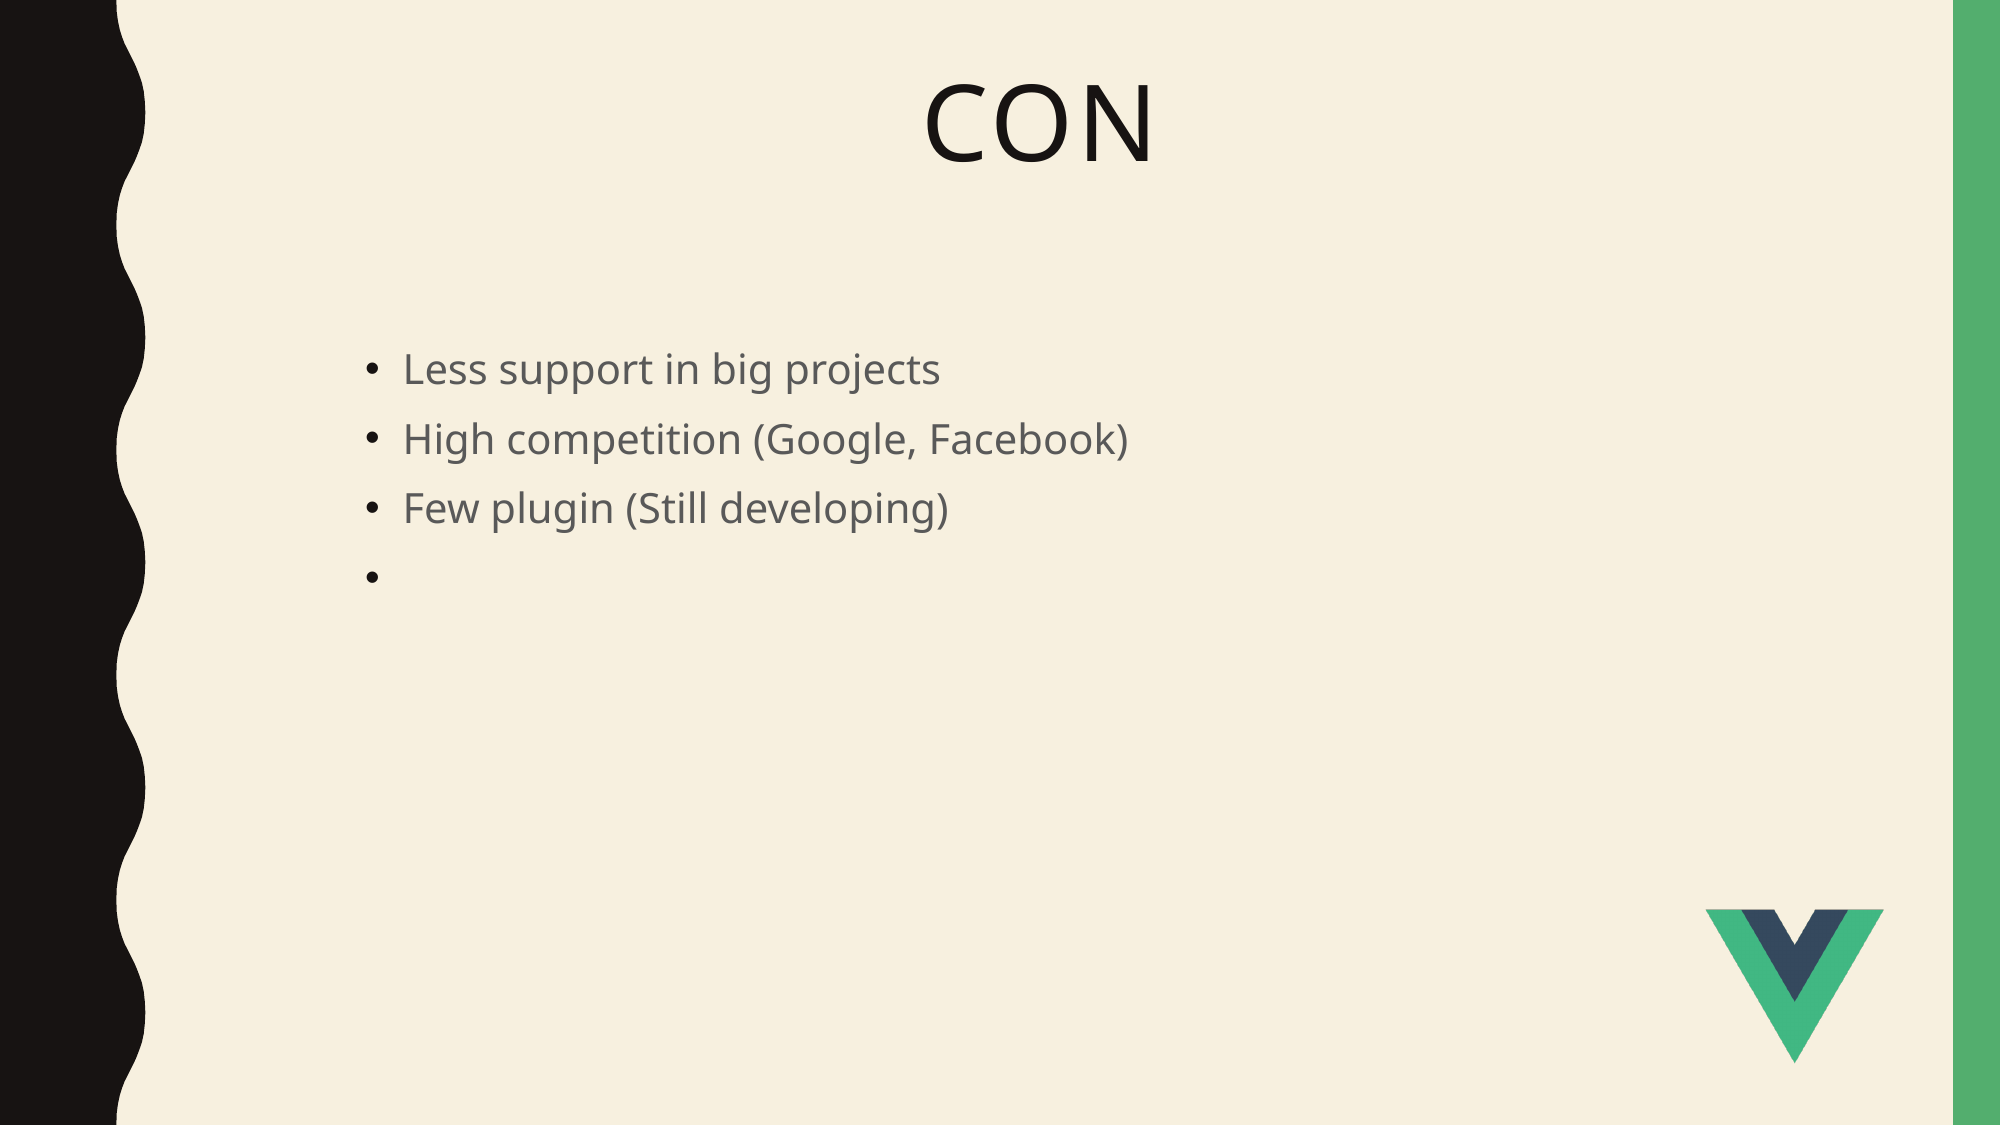

# con
Less support in big projects
High competition (Google, Facebook)
Few plugin (Still developing)